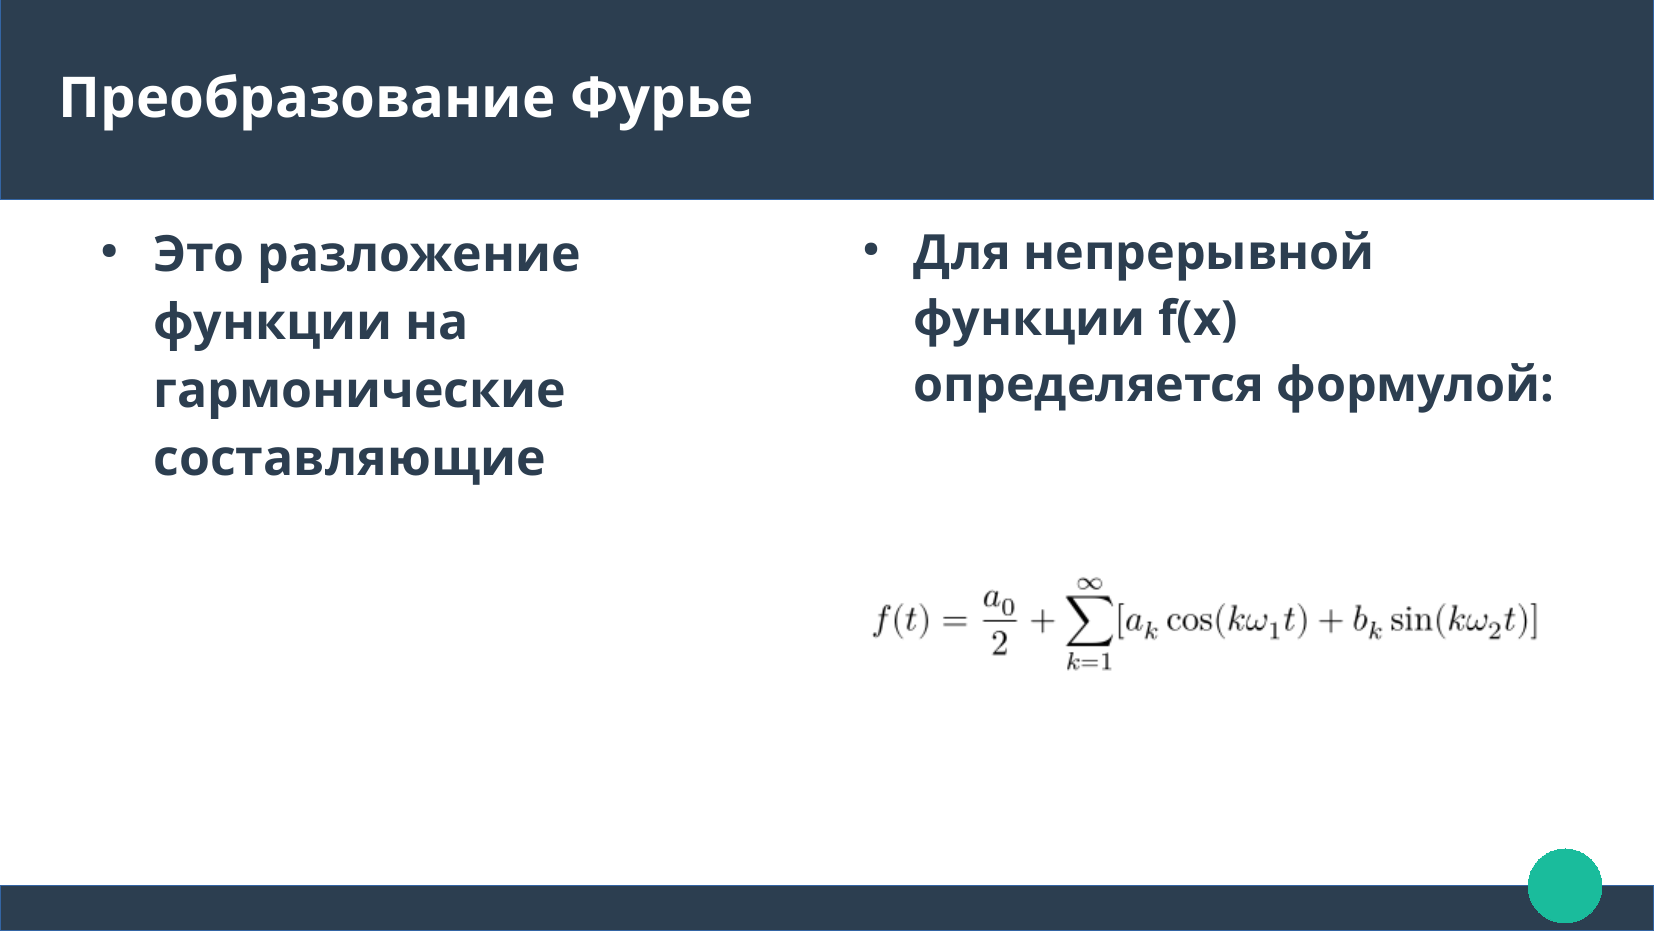

# Преобразование Фурье
Это разложение функции на гармонические составляющие
Для непрерывной функции f(x) определяется формулой: